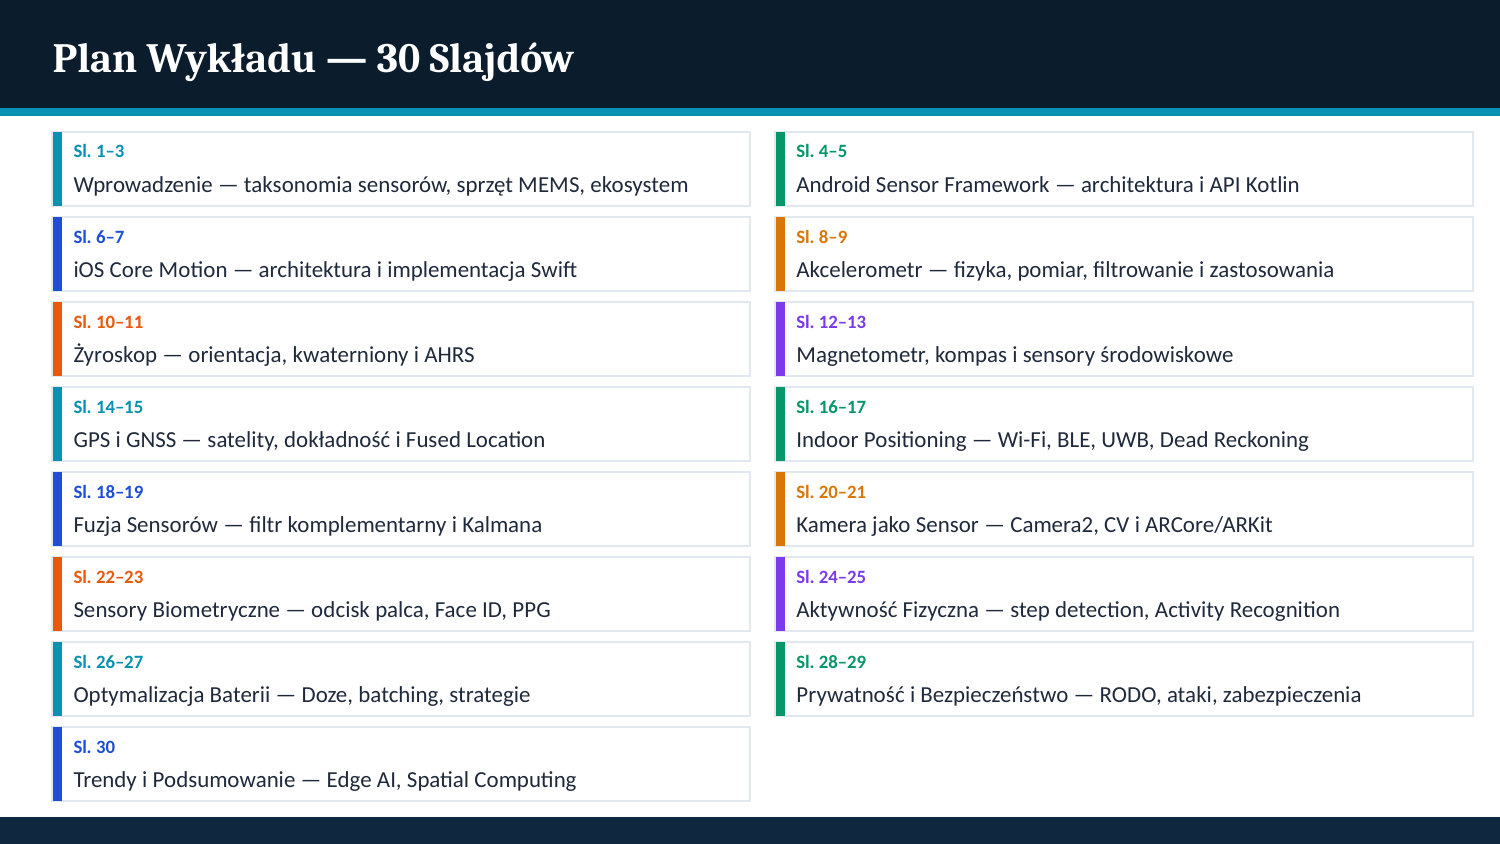

Plan Wykładu — 30 Slajdów
Sl. 1–3
Sl. 4–5
Wprowadzenie — taksonomia sensorów, sprzęt MEMS, ekosystem
Android Sensor Framework — architektura i API Kotlin
Sl. 6–7
Sl. 8–9
iOS Core Motion — architektura i implementacja Swift
Akcelerometr — fizyka, pomiar, filtrowanie i zastosowania
Sl. 10–11
Sl. 12–13
Żyroskop — orientacja, kwaterniony i AHRS
Magnetometr, kompas i sensory środowiskowe
Sl. 14–15
Sl. 16–17
GPS i GNSS — satelity, dokładność i Fused Location
Indoor Positioning — Wi-Fi, BLE, UWB, Dead Reckoning
Sl. 18–19
Sl. 20–21
Fuzja Sensorów — filtr komplementarny i Kalmana
Kamera jako Sensor — Camera2, CV i ARCore/ARKit
Sl. 22–23
Sl. 24–25
Sensory Biometryczne — odcisk palca, Face ID, PPG
Aktywność Fizyczna — step detection, Activity Recognition
Sl. 26–27
Sl. 28–29
Optymalizacja Baterii — Doze, batching, strategie
Prywatność i Bezpieczeństwo — RODO, ataki, zabezpieczenia
Sl. 30
Trendy i Podsumowanie — Edge AI, Spatial Computing